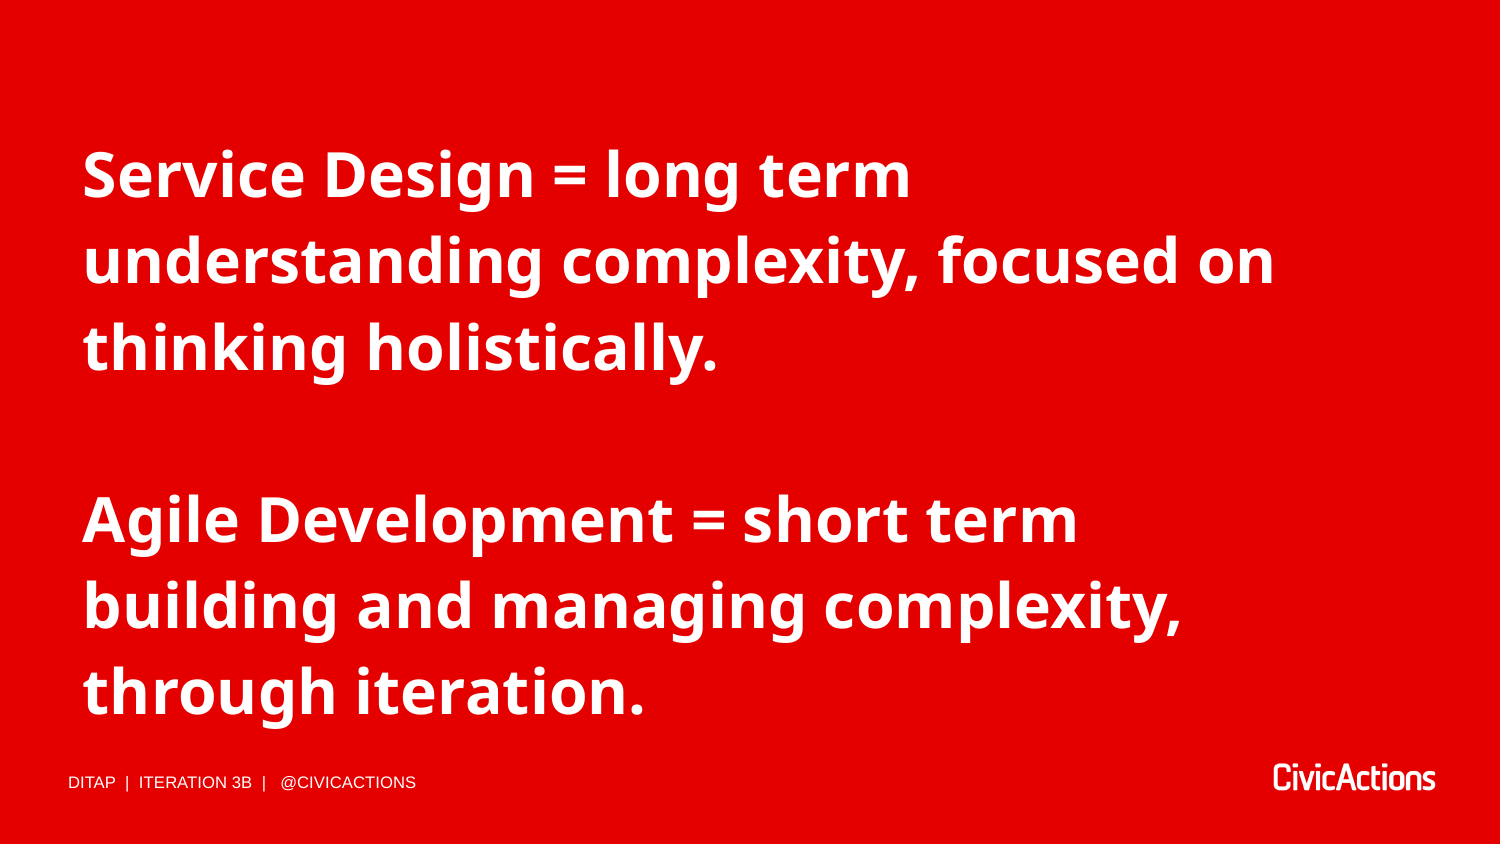

# Service Design = long term understanding complexity, focused on thinking holistically. Agile Development = short term building and managing complexity, through iteration.